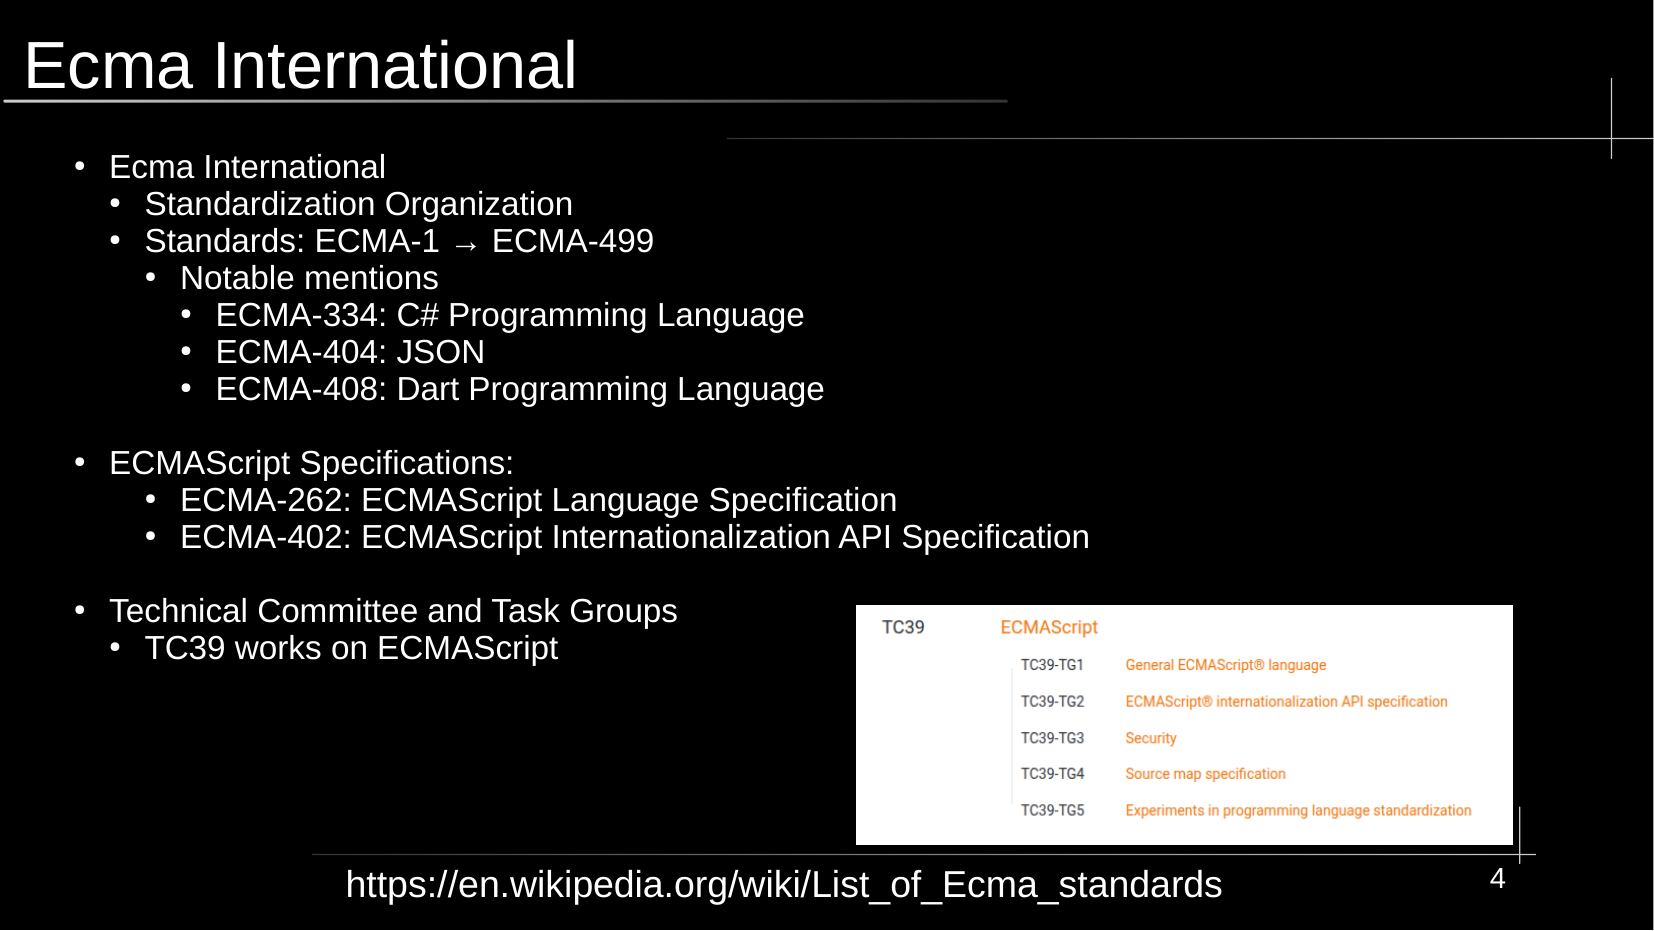

# Ecma International
Ecma International
Standardization Organization
Standards: ECMA-1 → ECMA-499
Notable mentions
ECMA-334: C# Programming Language
ECMA-404: JSON
ECMA-408: Dart Programming Language
ECMAScript Specifications:
ECMA-262: ECMAScript Language Specification
ECMA-402: ECMAScript Internationalization API Specification
Technical Committee and Task Groups
TC39 works on ECMAScript
https://en.wikipedia.org/wiki/List_of_Ecma_standards
4